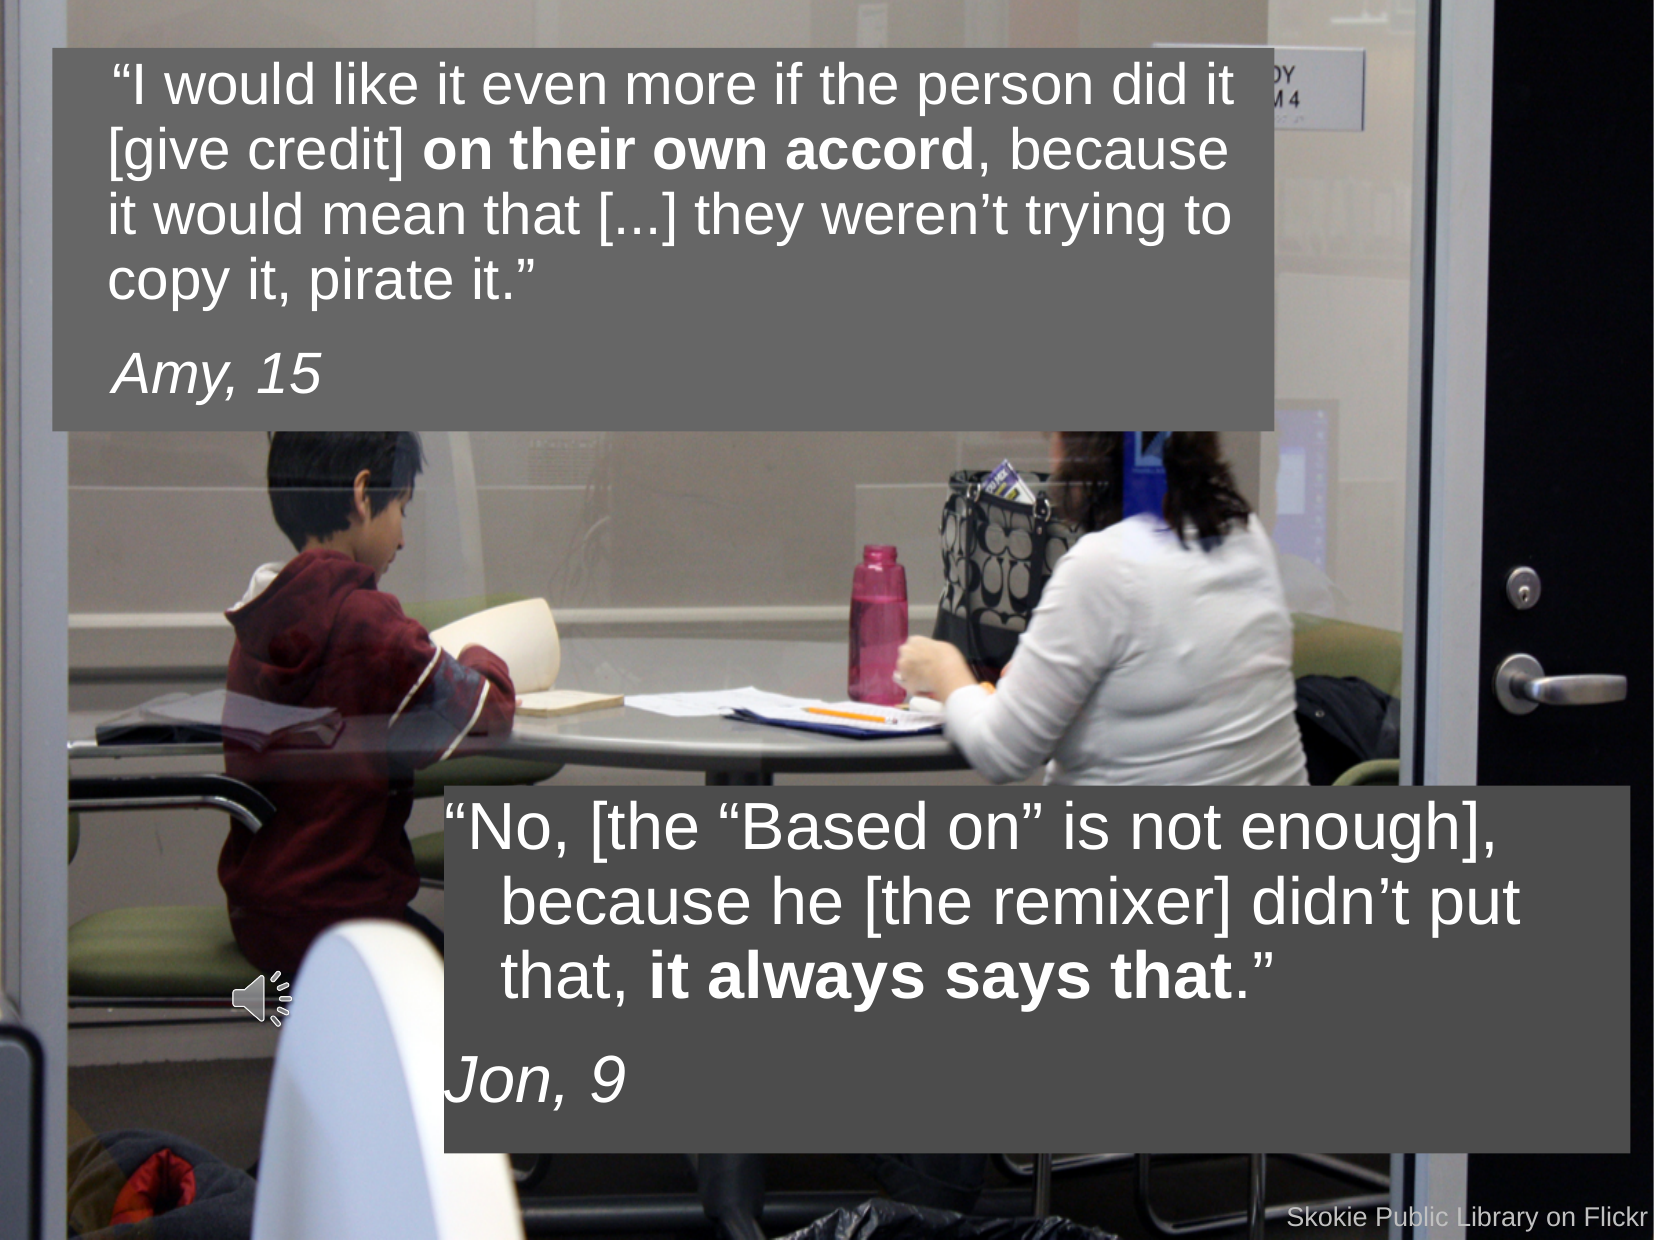

# “I would like it even more if the person did it [give credit] on their own accord, because it would mean that [...] they weren’t trying to copy it, pirate it.”
Amy, 15
“No, [the “Based on” is not enough], because he [the remixer] didn’t put that, it always says that.”
Jon, 9
Skokie Public Library on Flickr